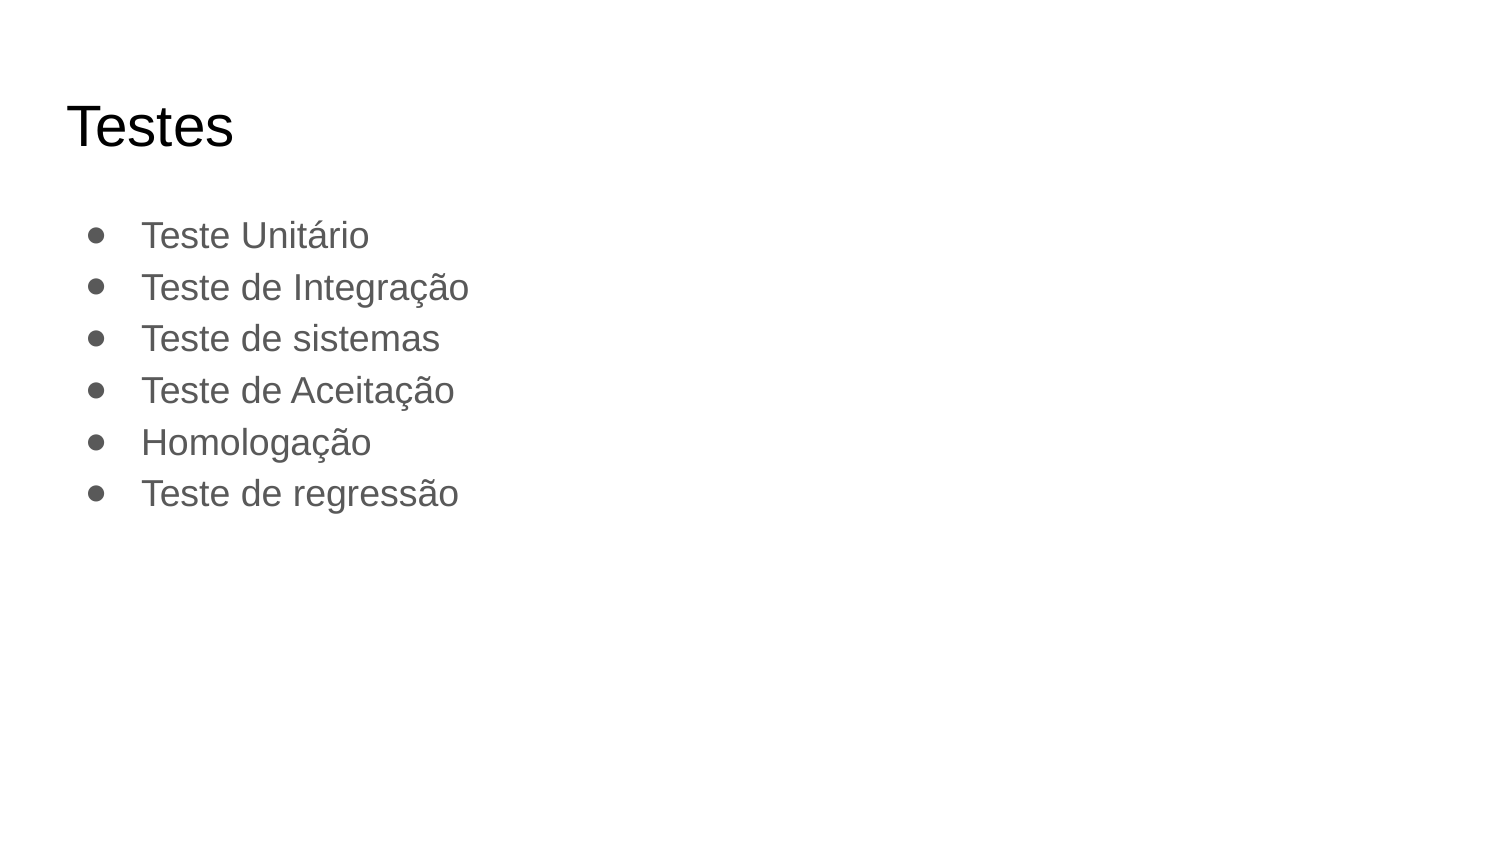

# Testes
Teste Unitário
Teste de Integração
Teste de sistemas
Teste de Aceitação
Homologação
Teste de regressão